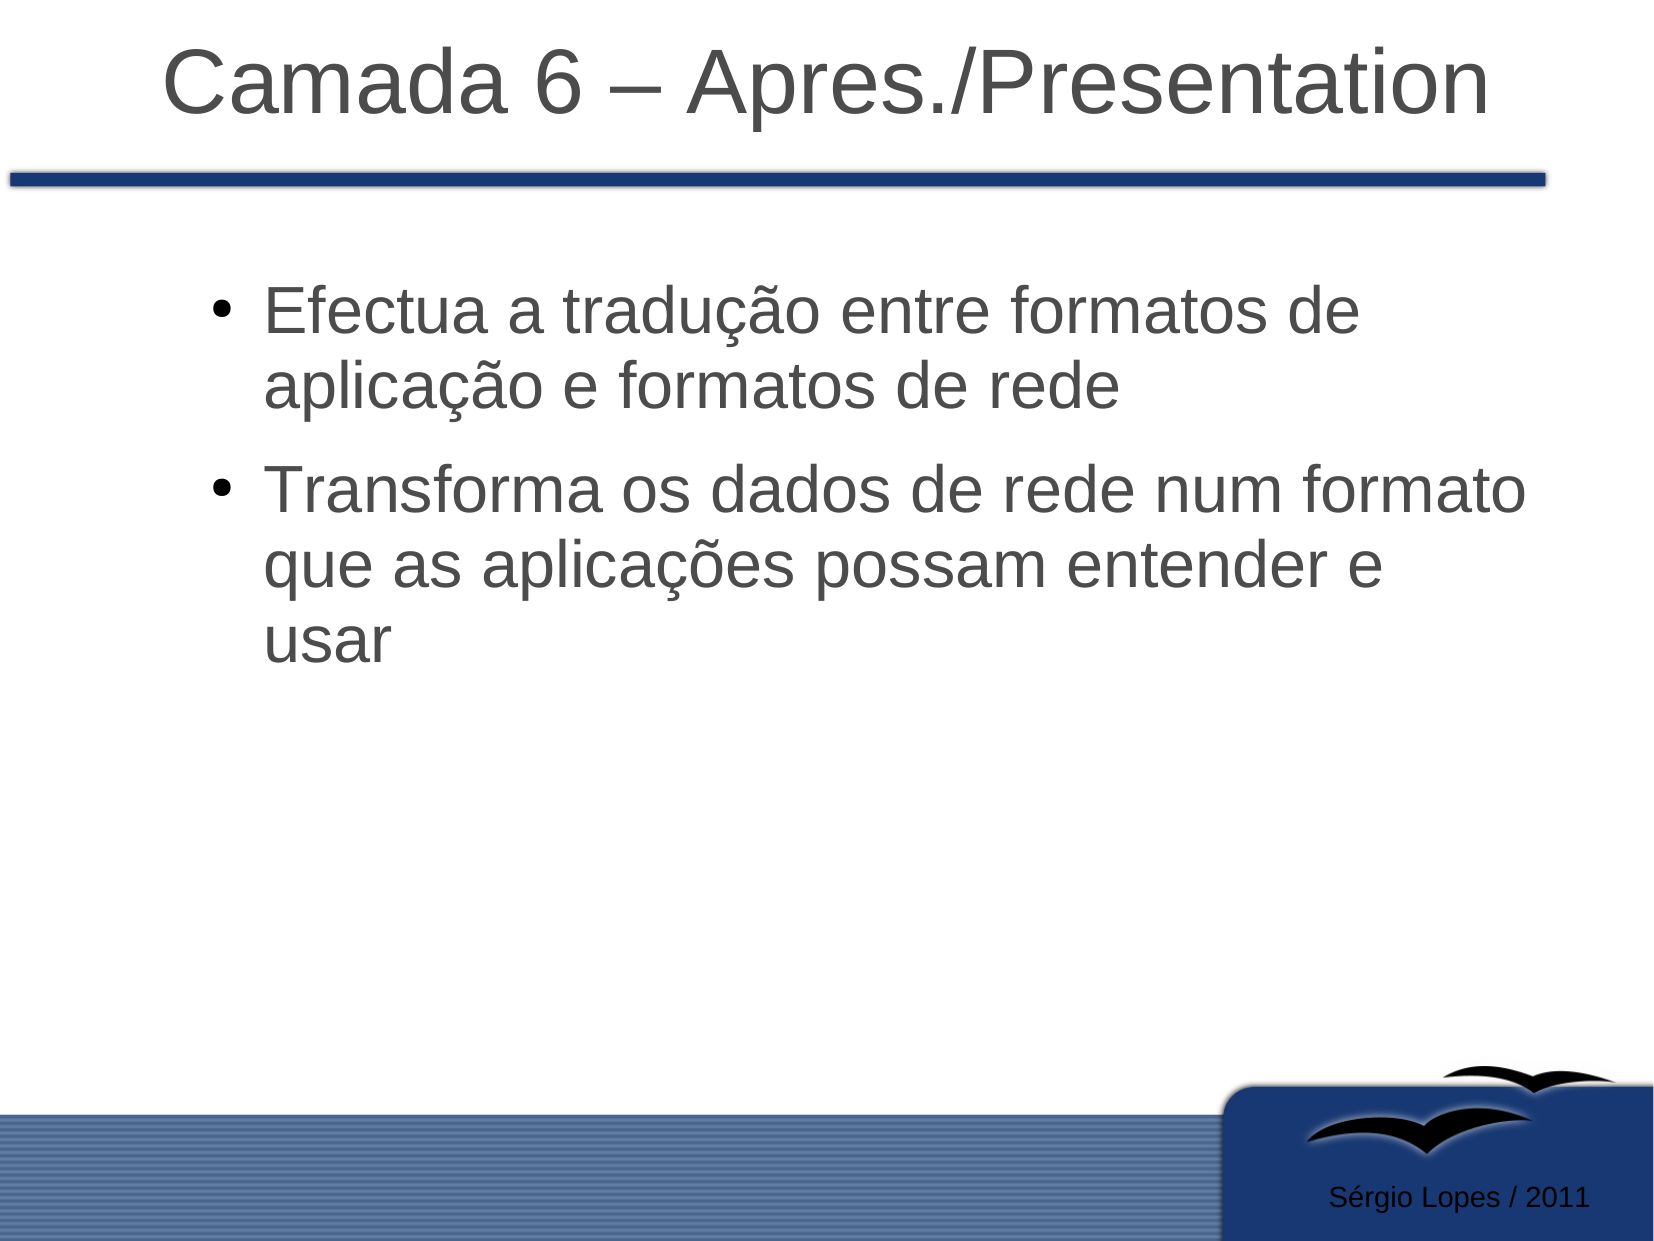

# Camada 6 – Apres./Presentation
Efectua a tradução entre formatos de aplicação e formatos de rede
Transforma os dados de rede num formato que as aplicações possam entender e usar
Sérgio Lopes / 2011